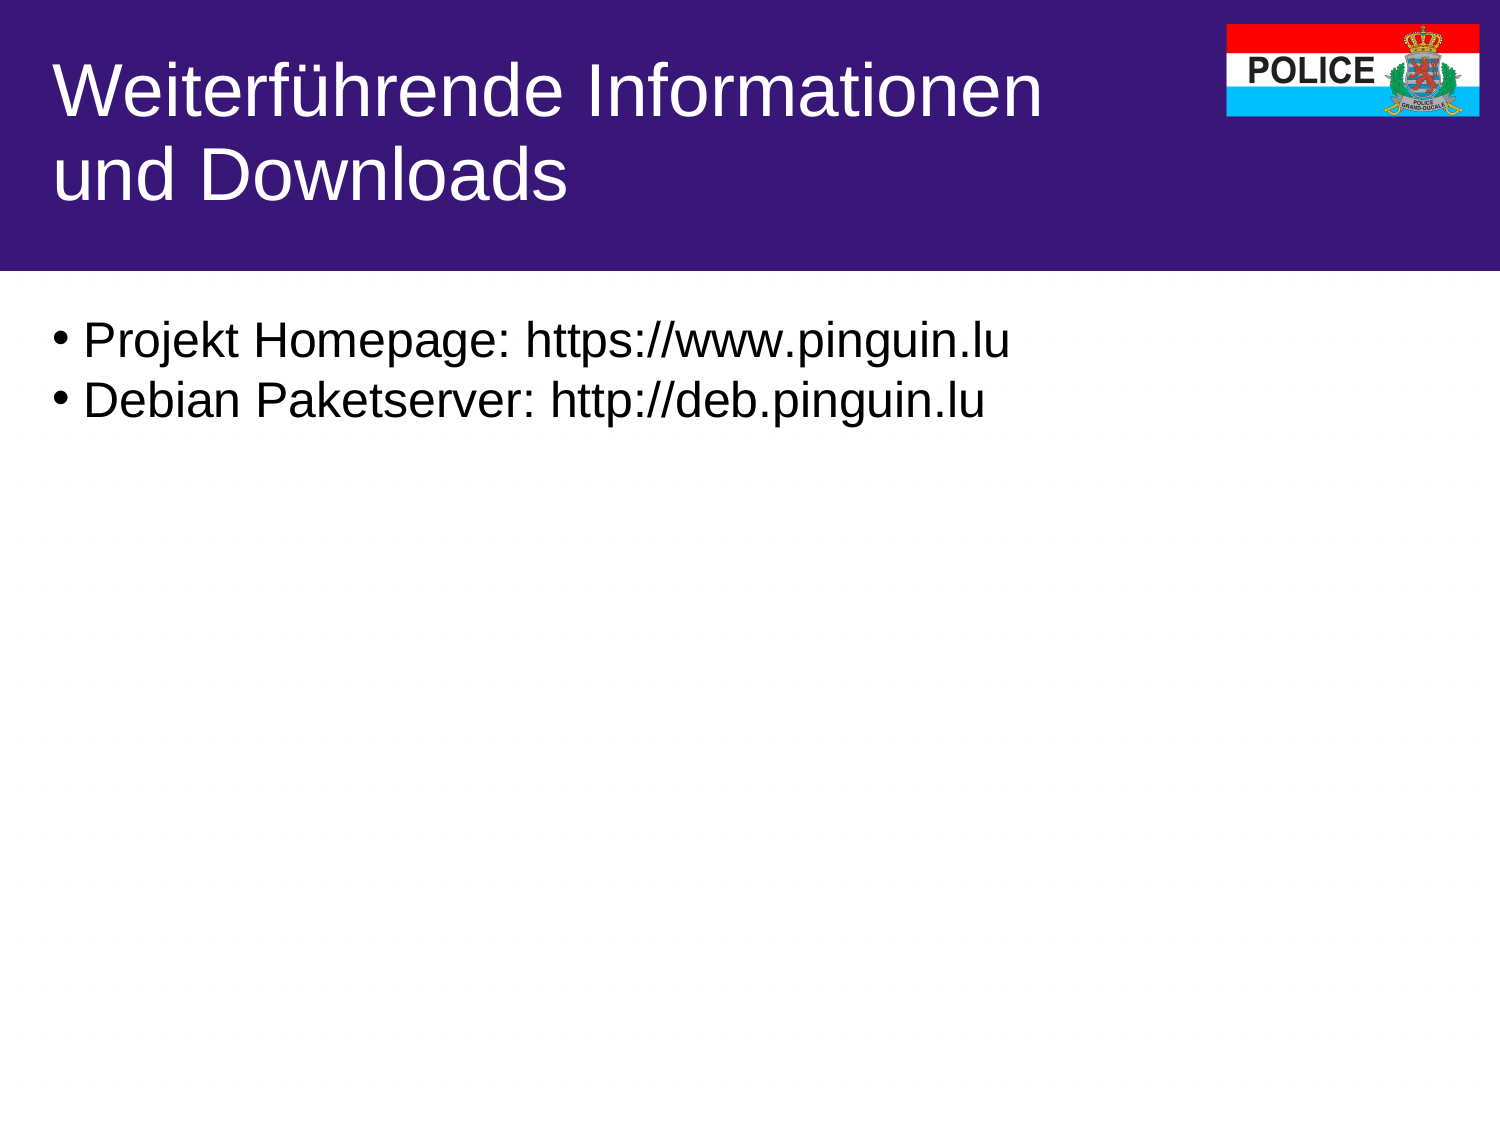

Weiterführende Informationen und Downloads
 Projekt Homepage: https://www.pinguin.lu
 Debian Paketserver: http://deb.pinguin.lu
#